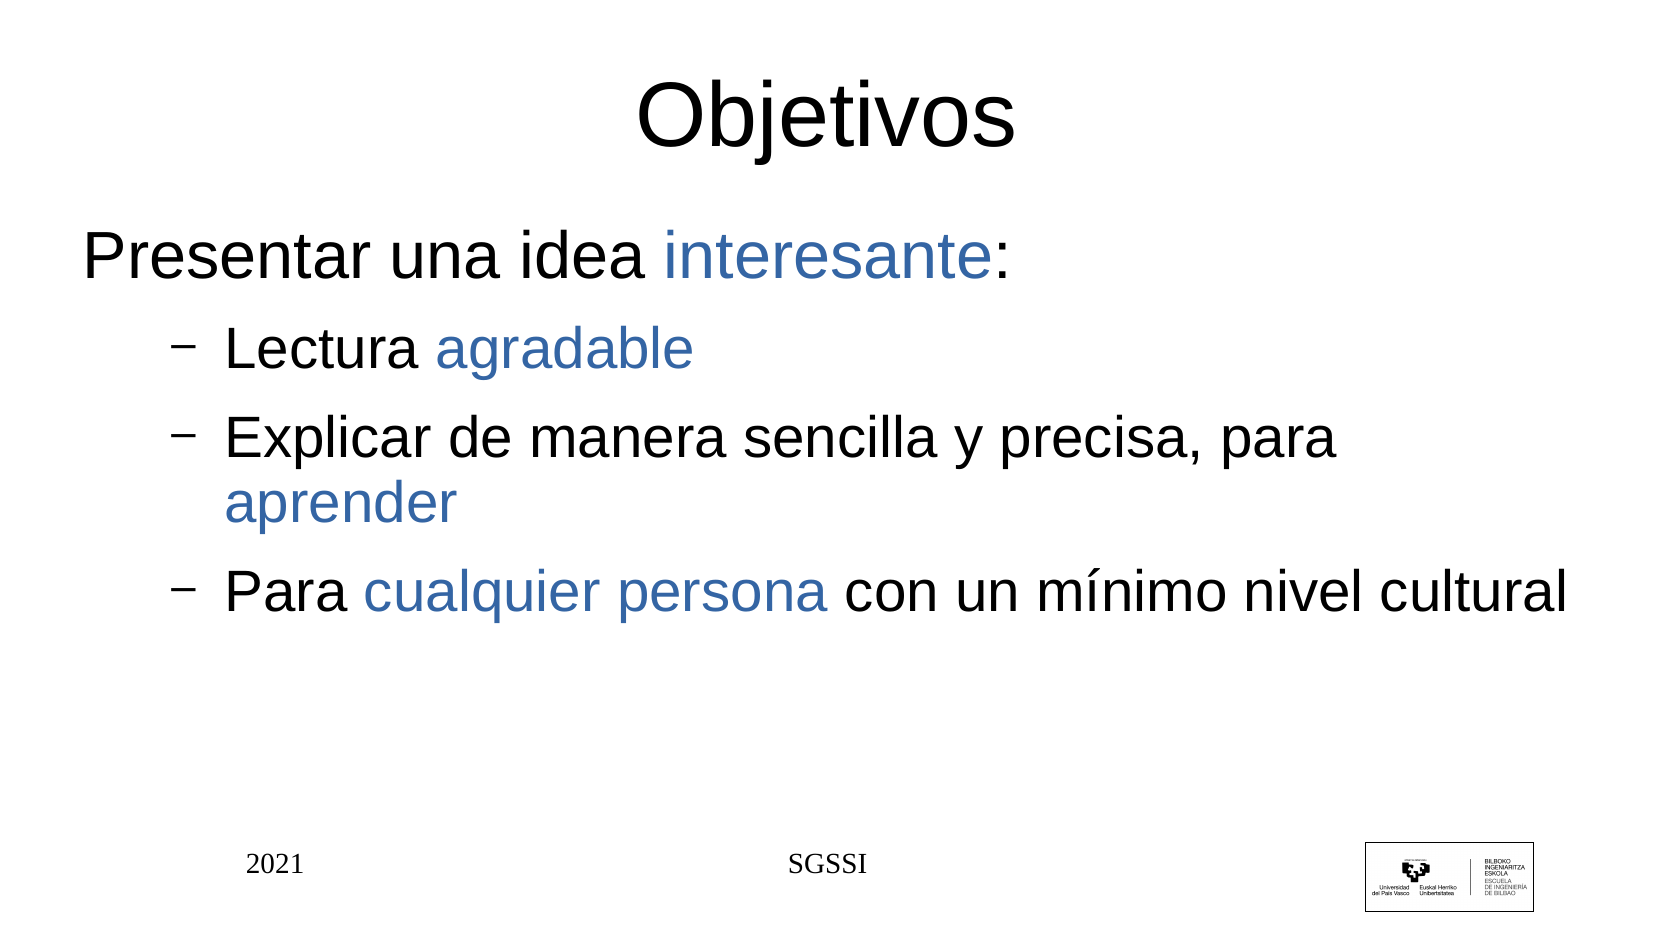

# Objetivos
Presentar una idea interesante:
Lectura agradable
Explicar de manera sencilla y precisa, para aprender
Para cualquier persona con un mínimo nivel cultural